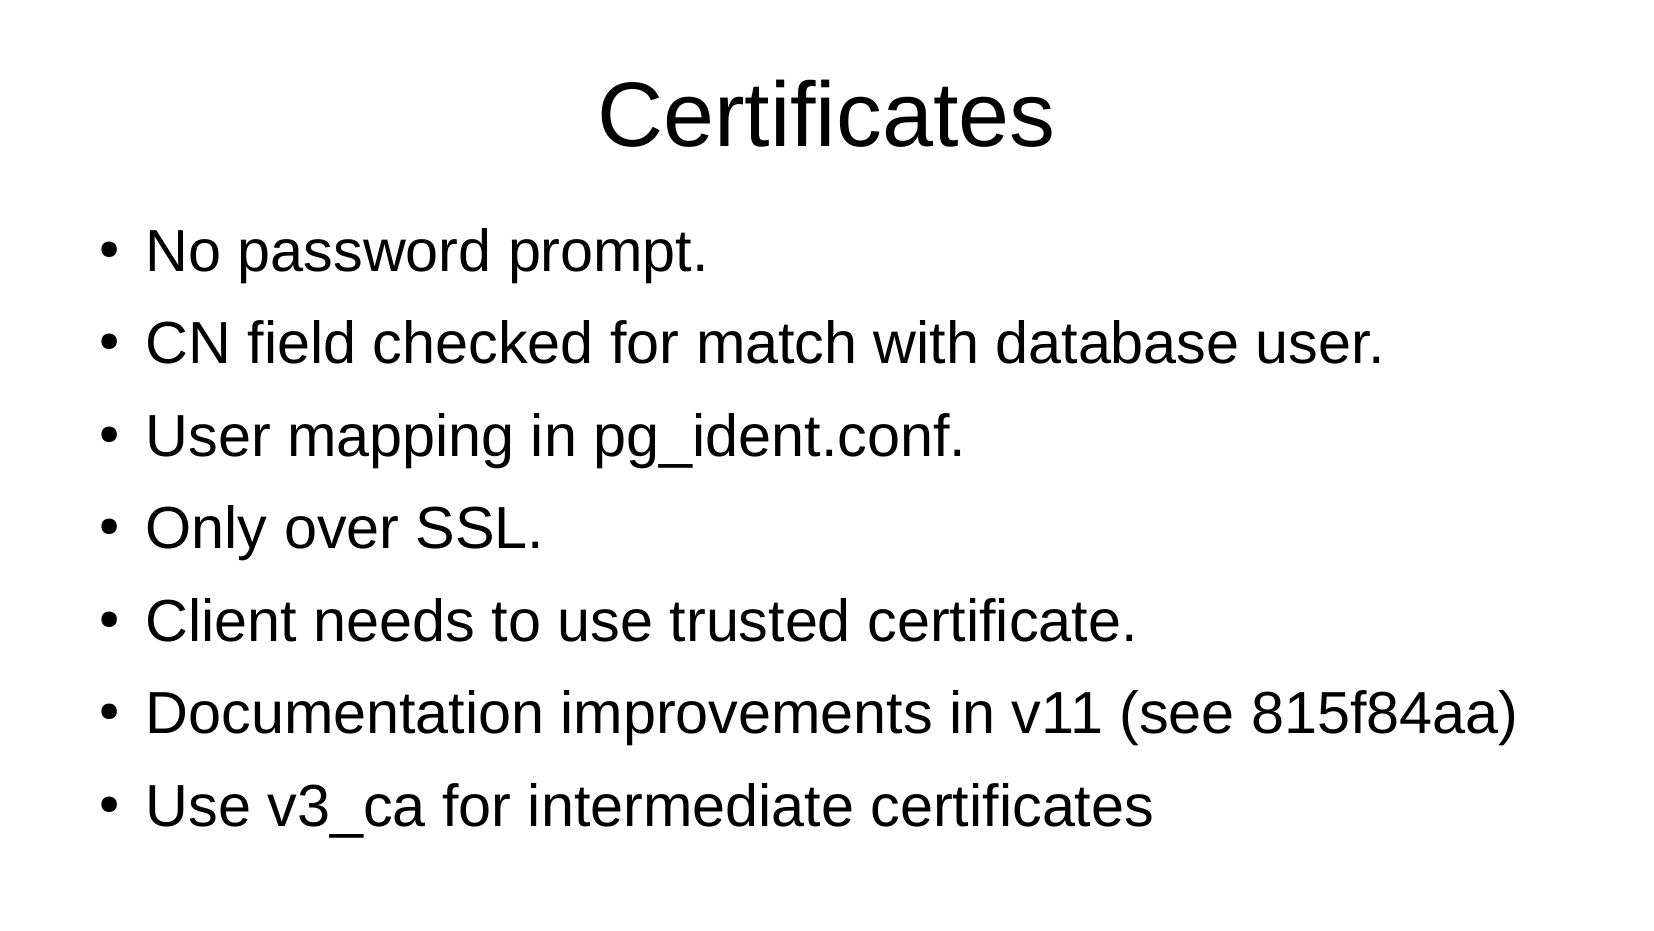

# Certificates
No password prompt.
CN field checked for match with database user.
User mapping in pg_ident.conf.
Only over SSL.
Client needs to use trusted certificate.
Documentation improvements in v11 (see 815f84aa)
Use v3_ca for intermediate certificates